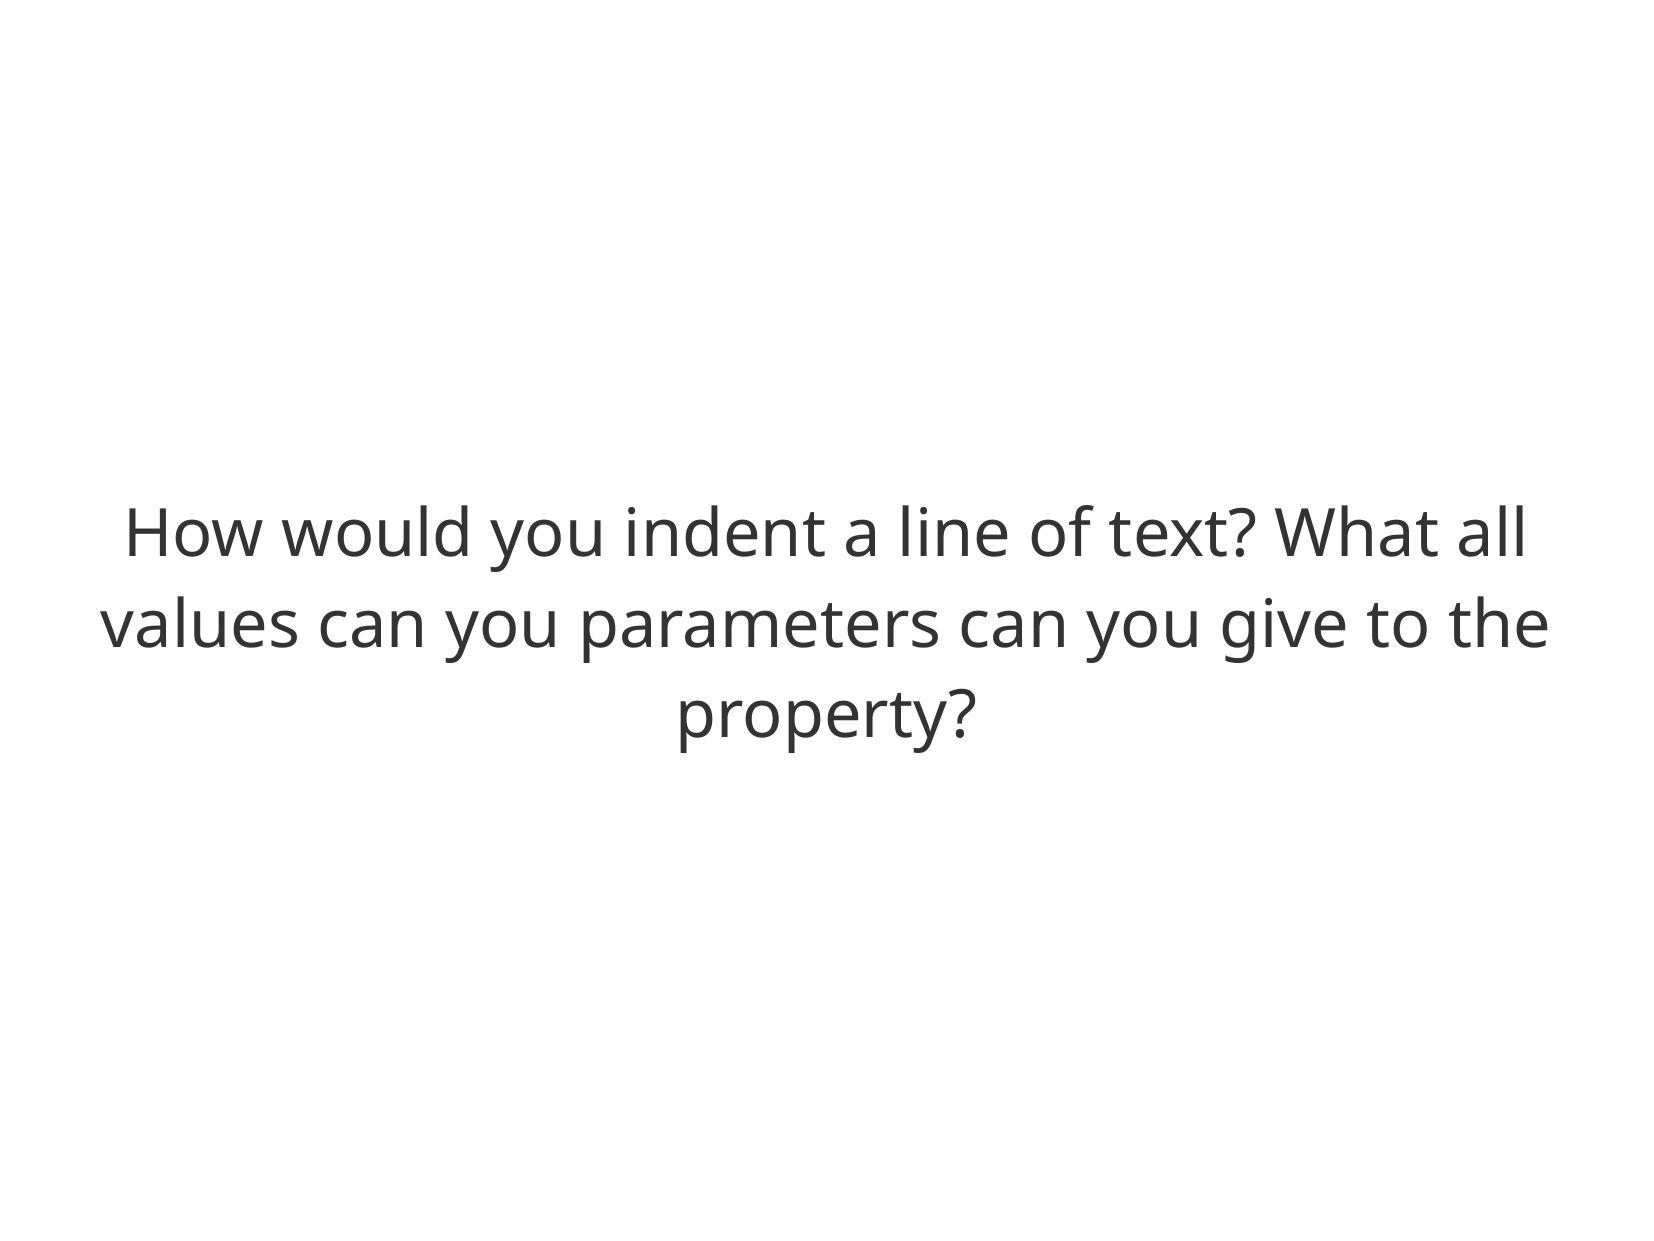

# How would you indent a line of text? What all values can you parameters can you give to the property?